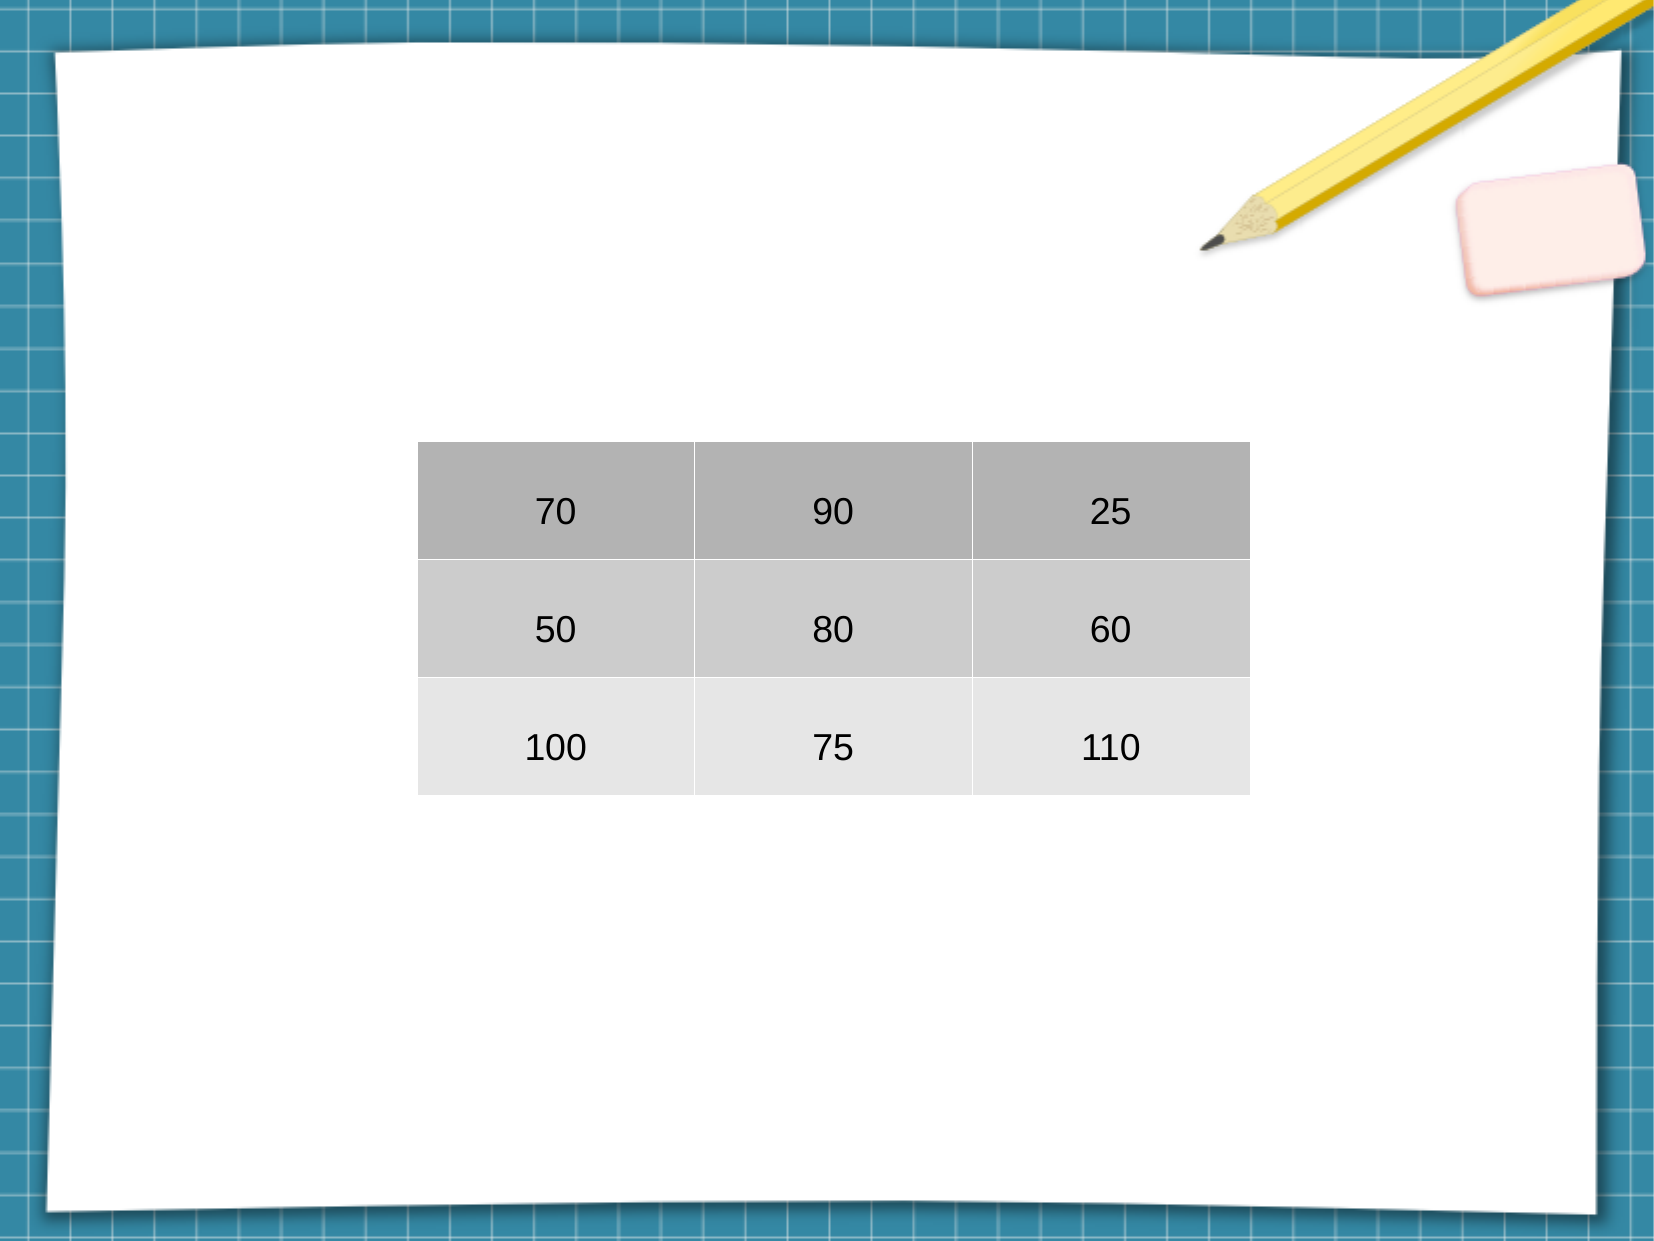

| 70 | 90 | 25 |
| --- | --- | --- |
| 50 | 80 | 60 |
| 100 | 75 | 110 |